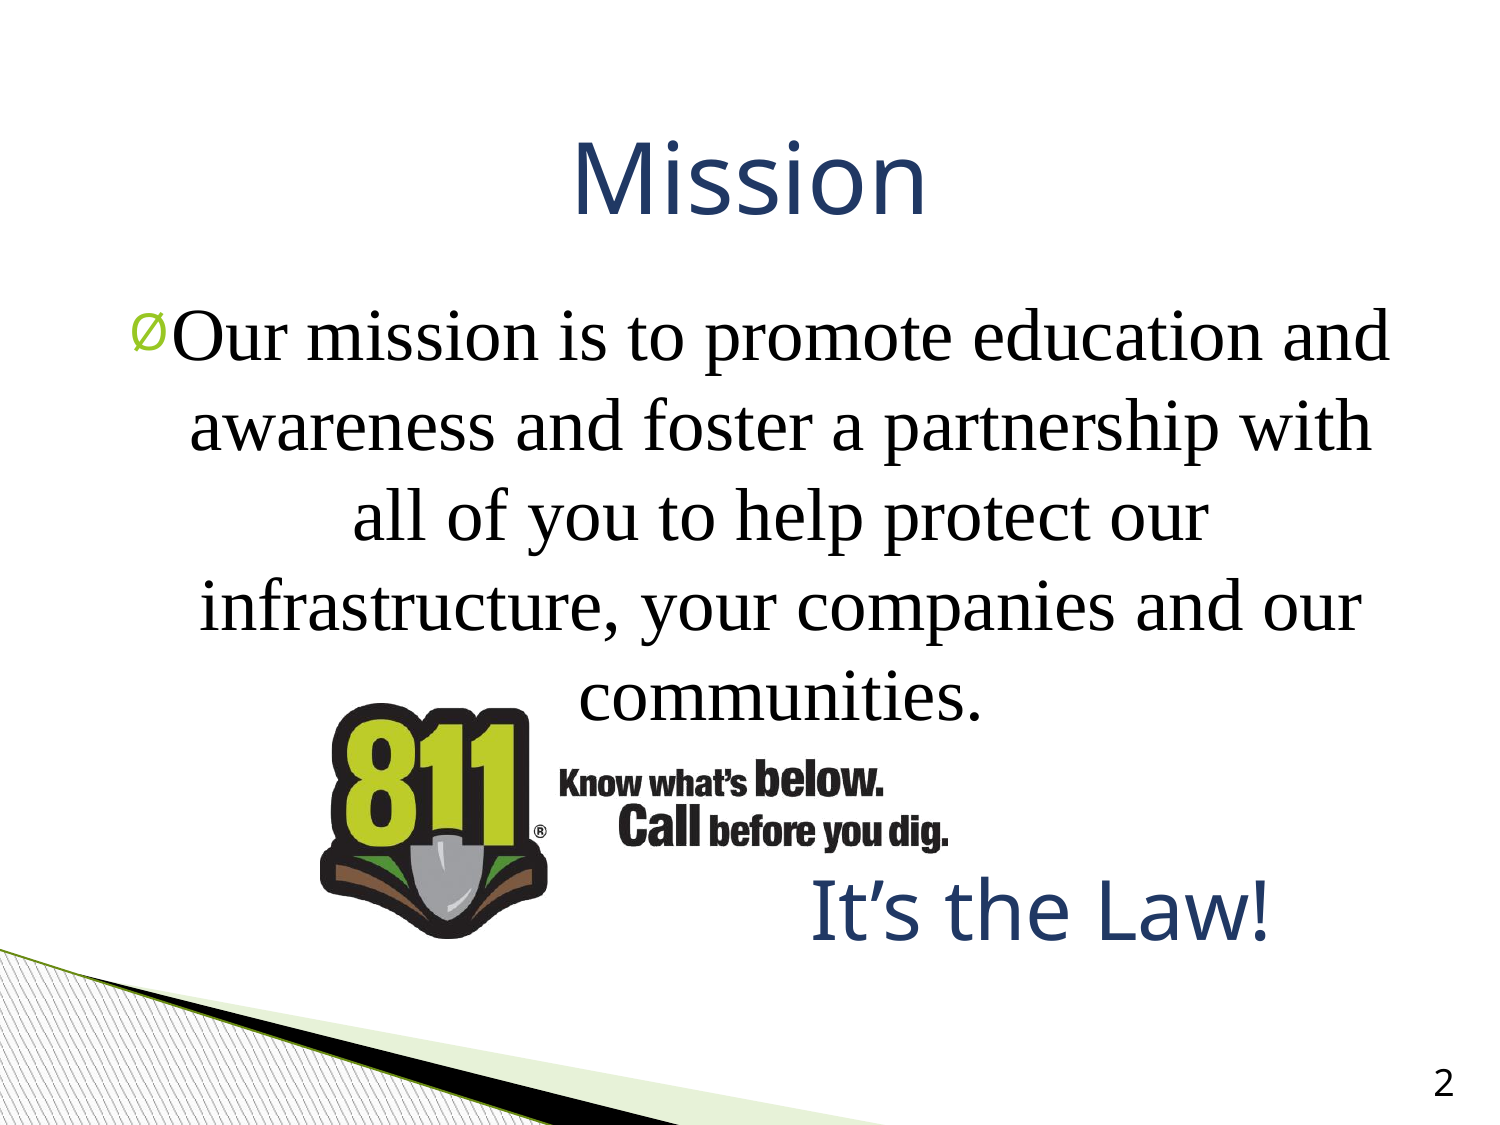

Mission
# Our mission is to promote education and awareness and foster a partnership with all of you to help protect our infrastructure, your companies and our communities.
It’s the Law!